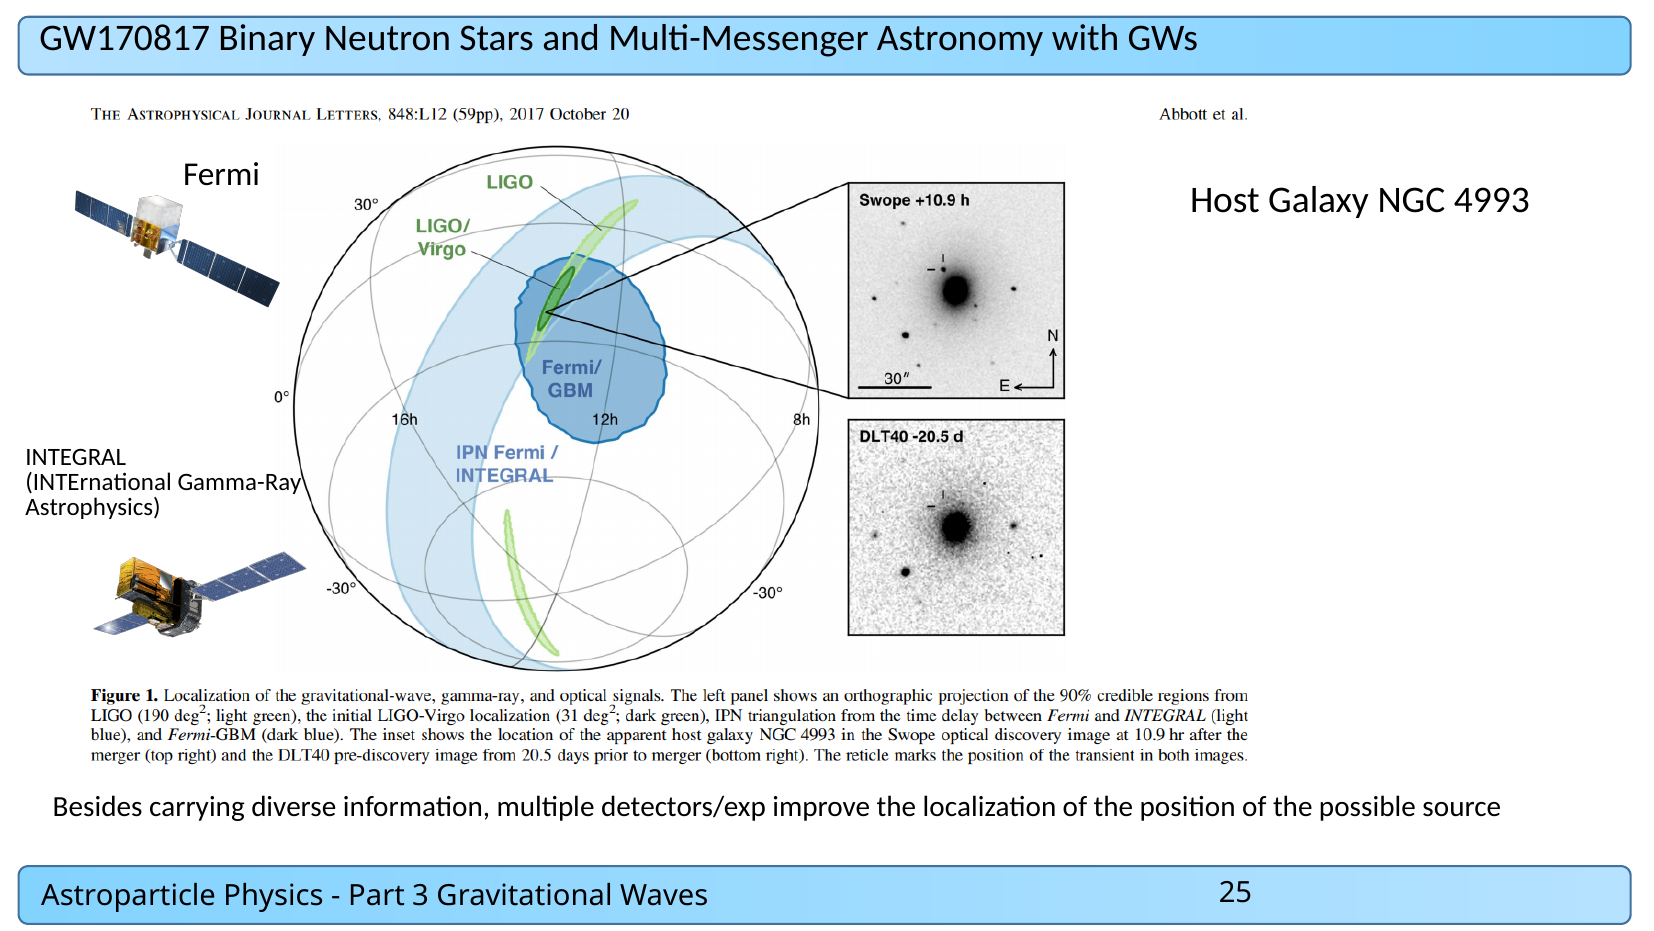

GW170817 Binary Neutron Stars and Multi-Messenger Astronomy with GWs
Fermi
Host Galaxy NGC 4993
INTEGRAL
(INTErnational Gamma-Ray Astrophysics)
Besides carrying diverse information, multiple detectors/exp improve the localization of the position of the possible source
Astroparticle Physics - Part 3 Gravitational Waves